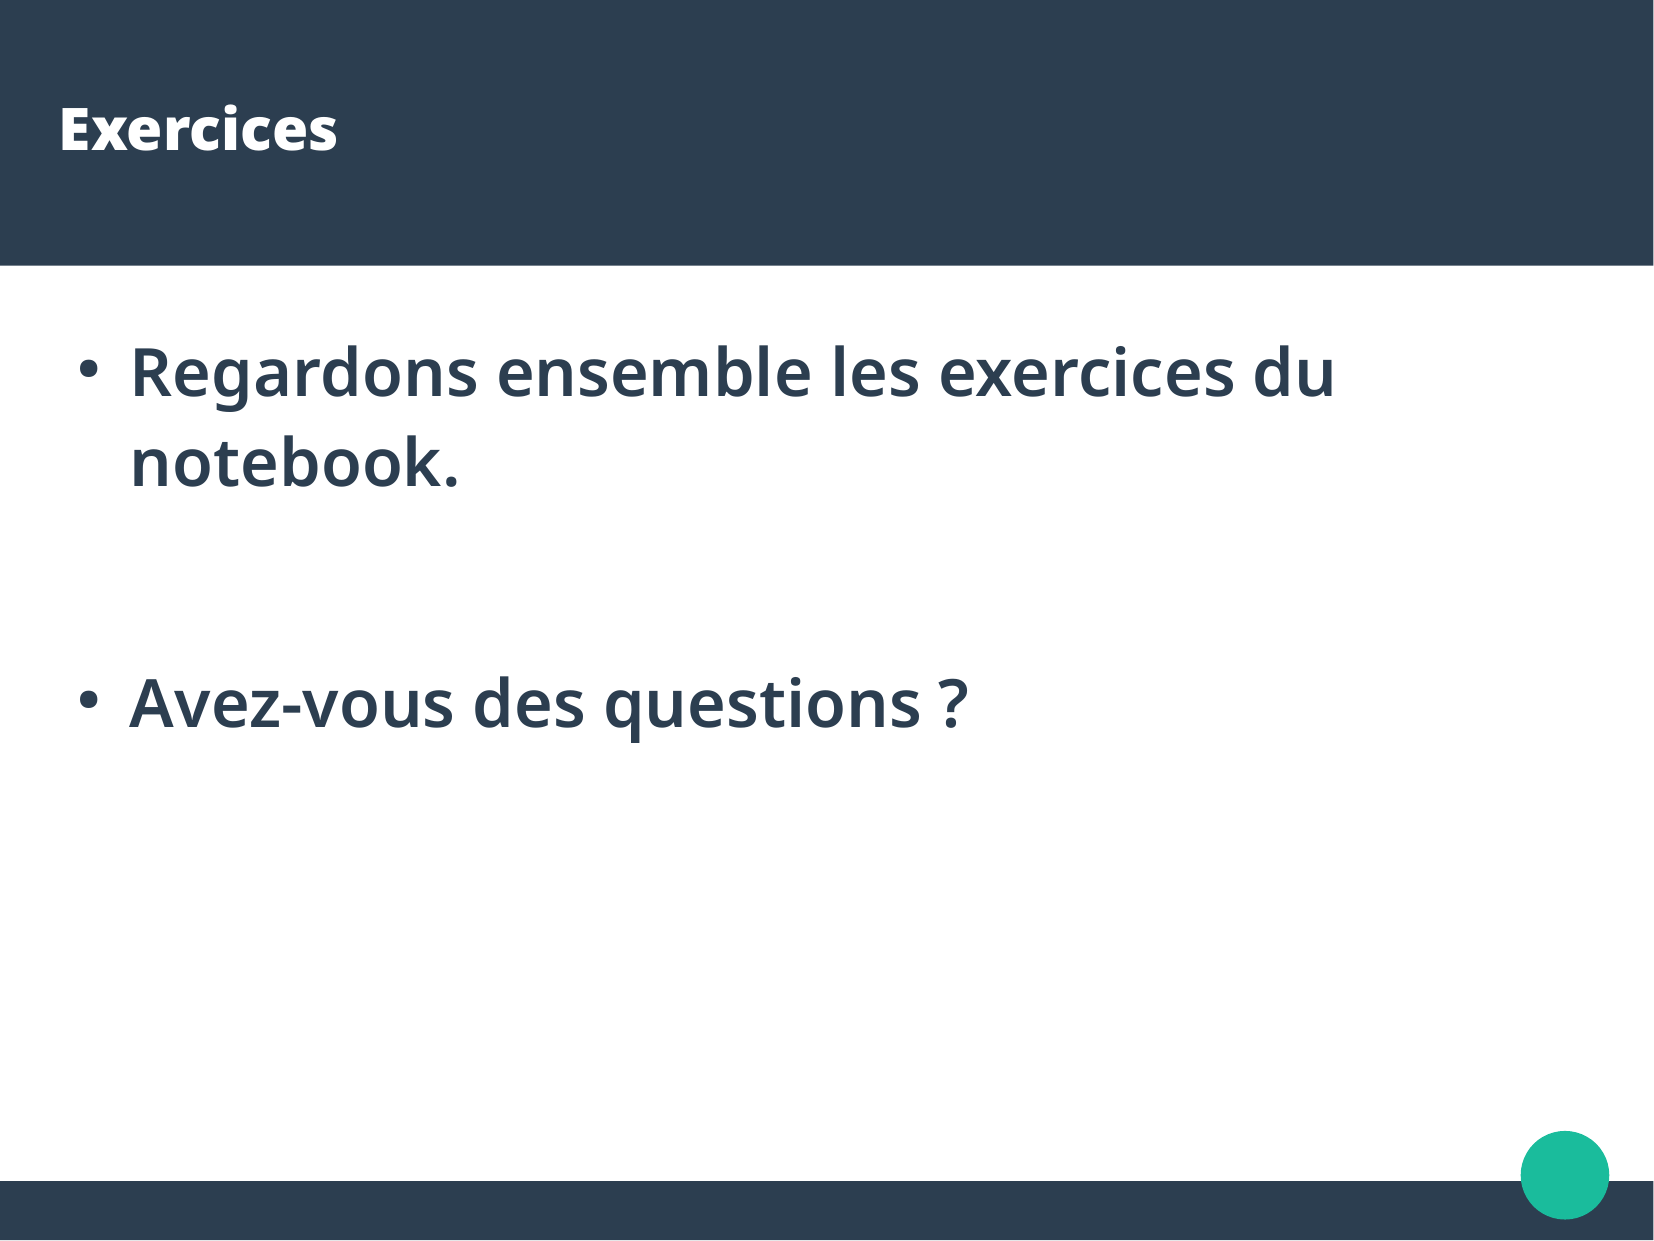

# Exercices
Regardons ensemble les exercices du notebook.
Avez-vous des questions ?